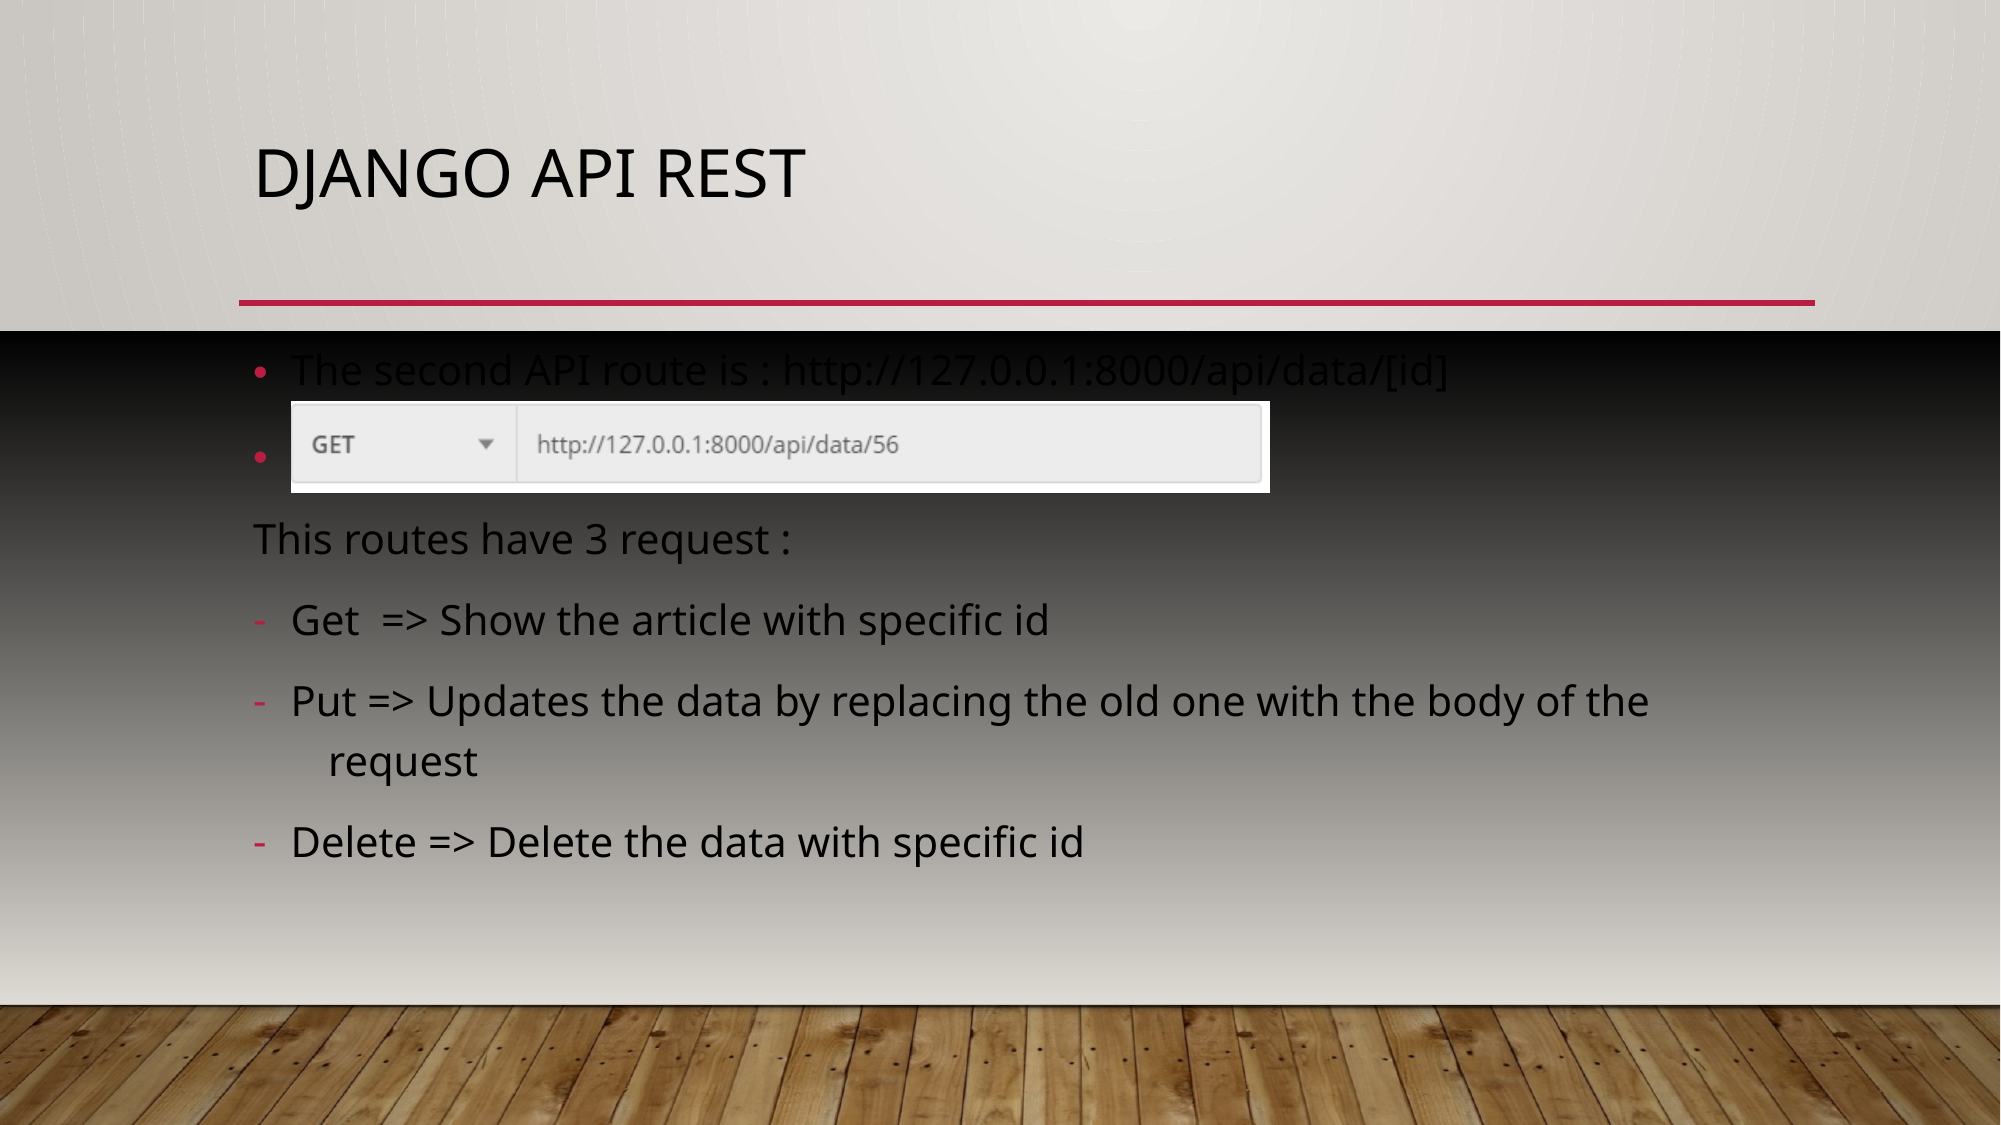

# Django Api rest
The second API route is : http://127.0.0.1:8000/api/data/[id]
This routes have 3 request :
Get => Show the article with specific id
Put => Updates the data by replacing the old one with the body of the request
Delete => Delete the data with specific id